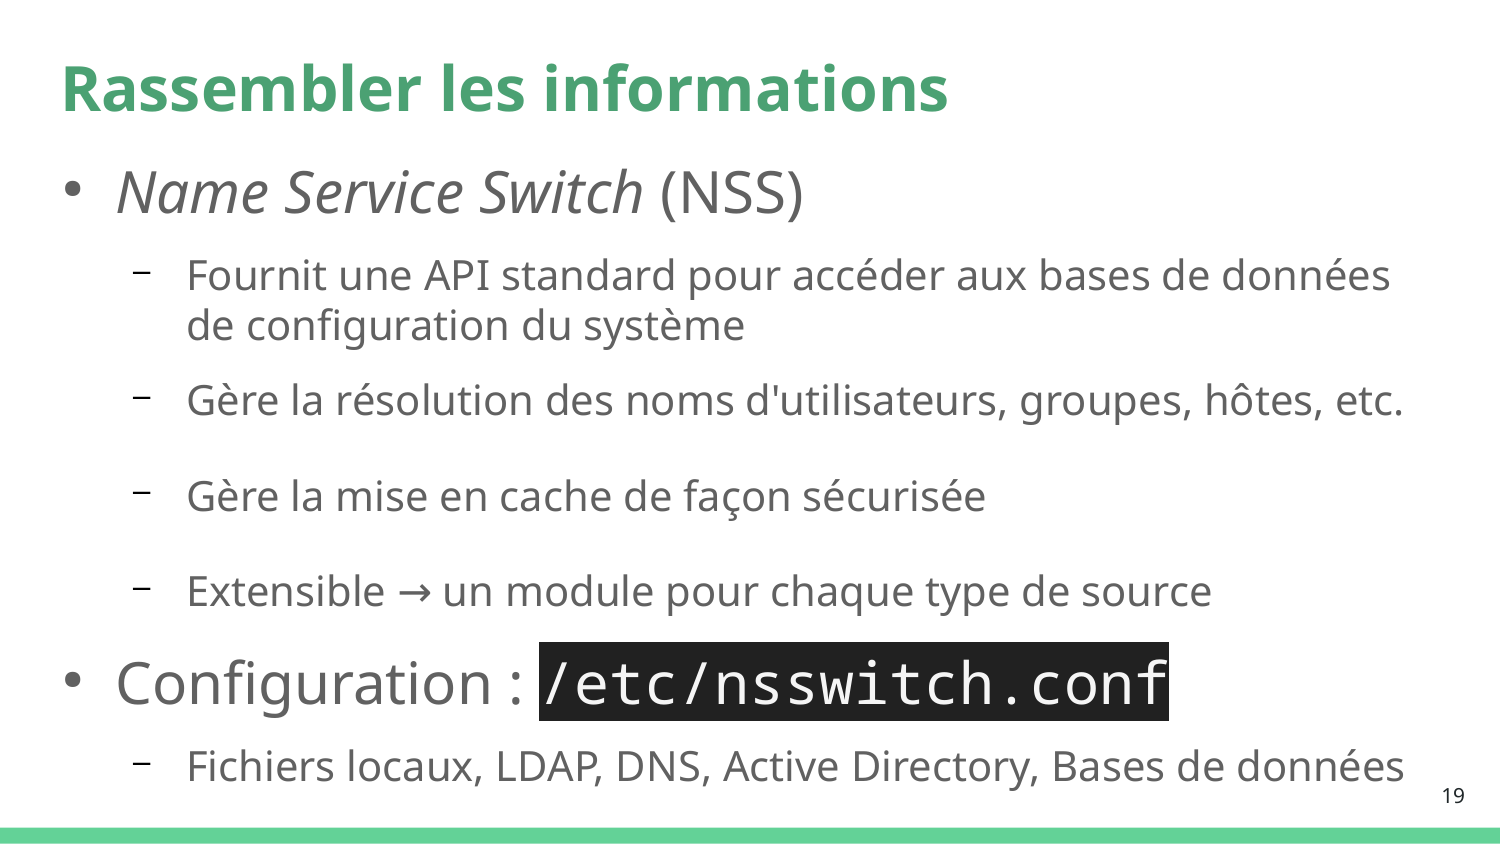

# Rassembler les informations
Name Service Switch (NSS)
Fournit une API standard pour accéder aux bases de données de configuration du système
Gère la résolution des noms d'utilisateurs, groupes, hôtes, etc.
Gère la mise en cache de façon sécurisée
Extensible → un module pour chaque type de source
Configuration : /etc/nsswitch.conf
Fichiers locaux, LDAP, DNS, Active Directory, Bases de données